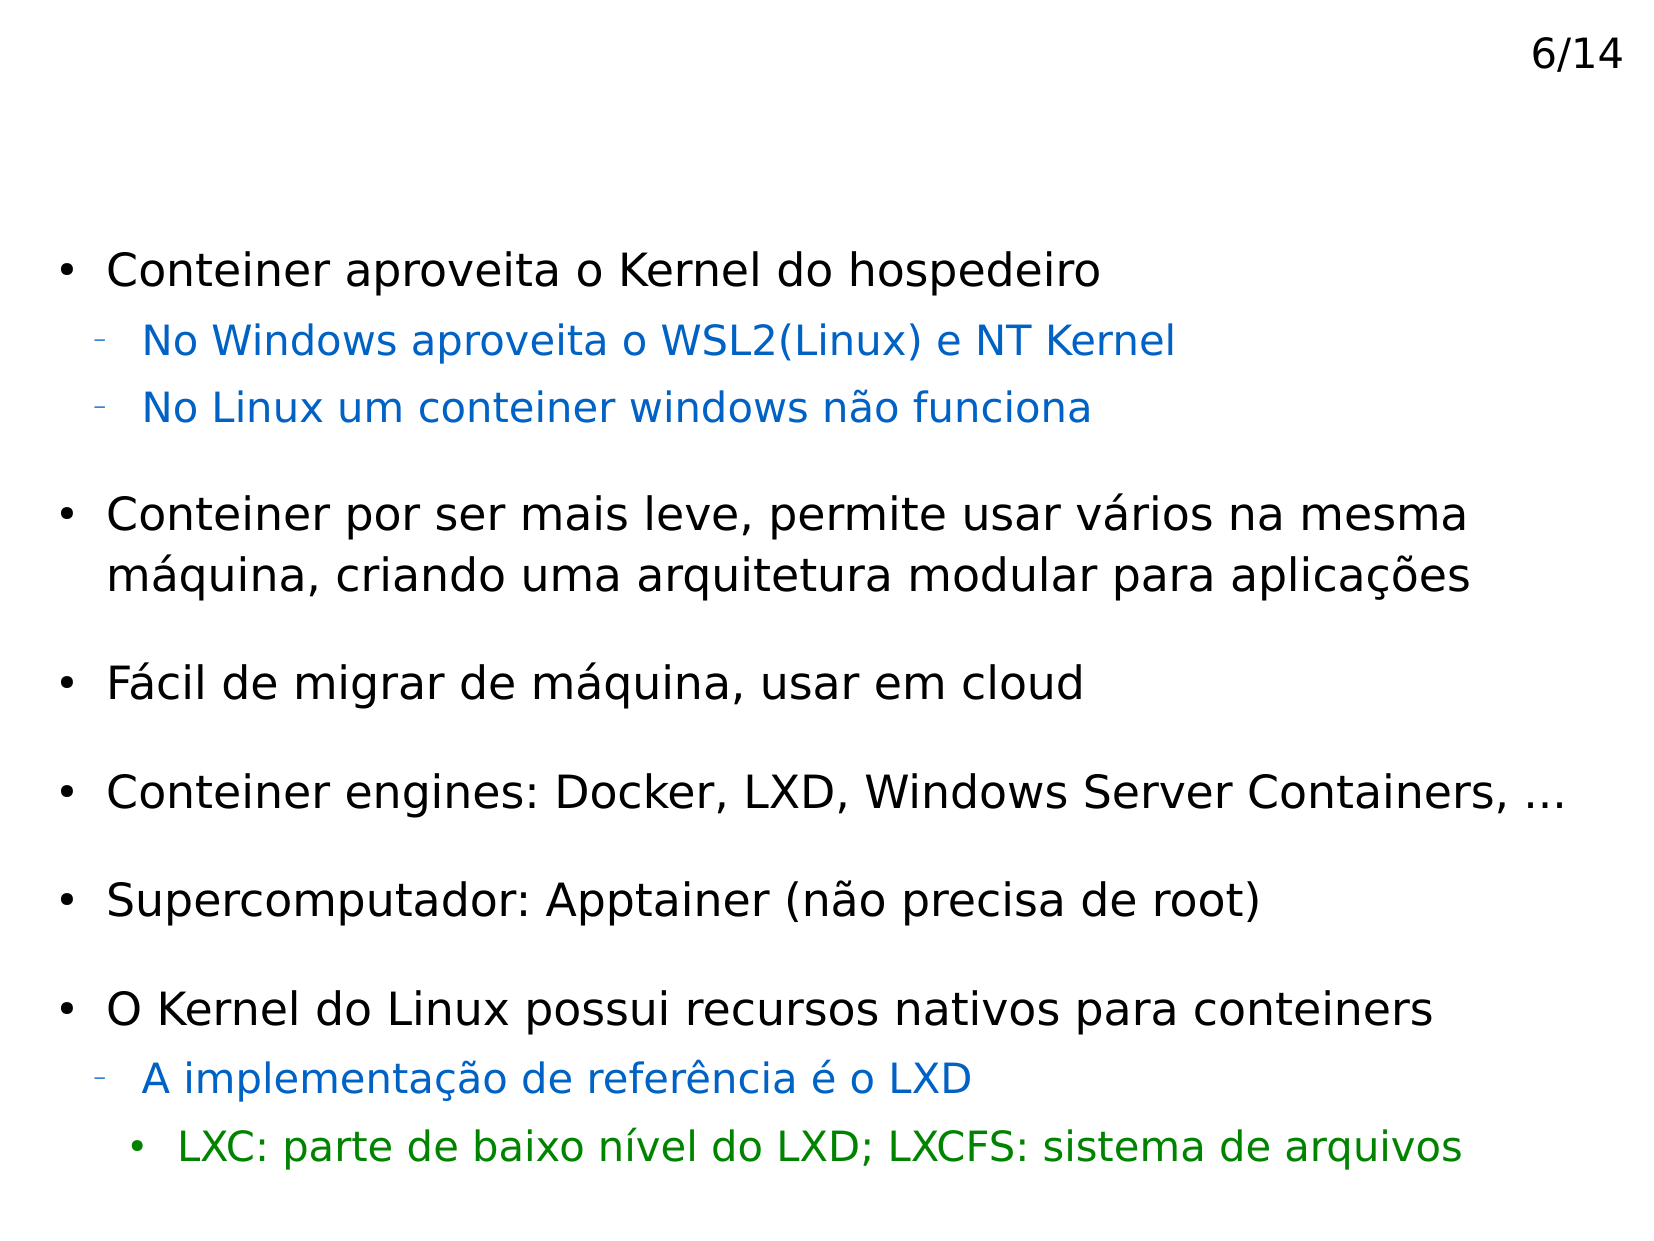

#
6
Conteiner aproveita o Kernel do hospedeiro
No Windows aproveita o WSL2(Linux) e NT Kernel
No Linux um conteiner windows não funciona
Conteiner por ser mais leve, permite usar vários na mesma máquina, criando uma arquitetura modular para aplicações
Fácil de migrar de máquina, usar em cloud
Conteiner engines: Docker, LXD, Windows Server Containers, ...
Supercomputador: Apptainer (não precisa de root)
O Kernel do Linux possui recursos nativos para conteiners
A implementação de referência é o LXD
LXC: parte de baixo nível do LXD; LXCFS: sistema de arquivos